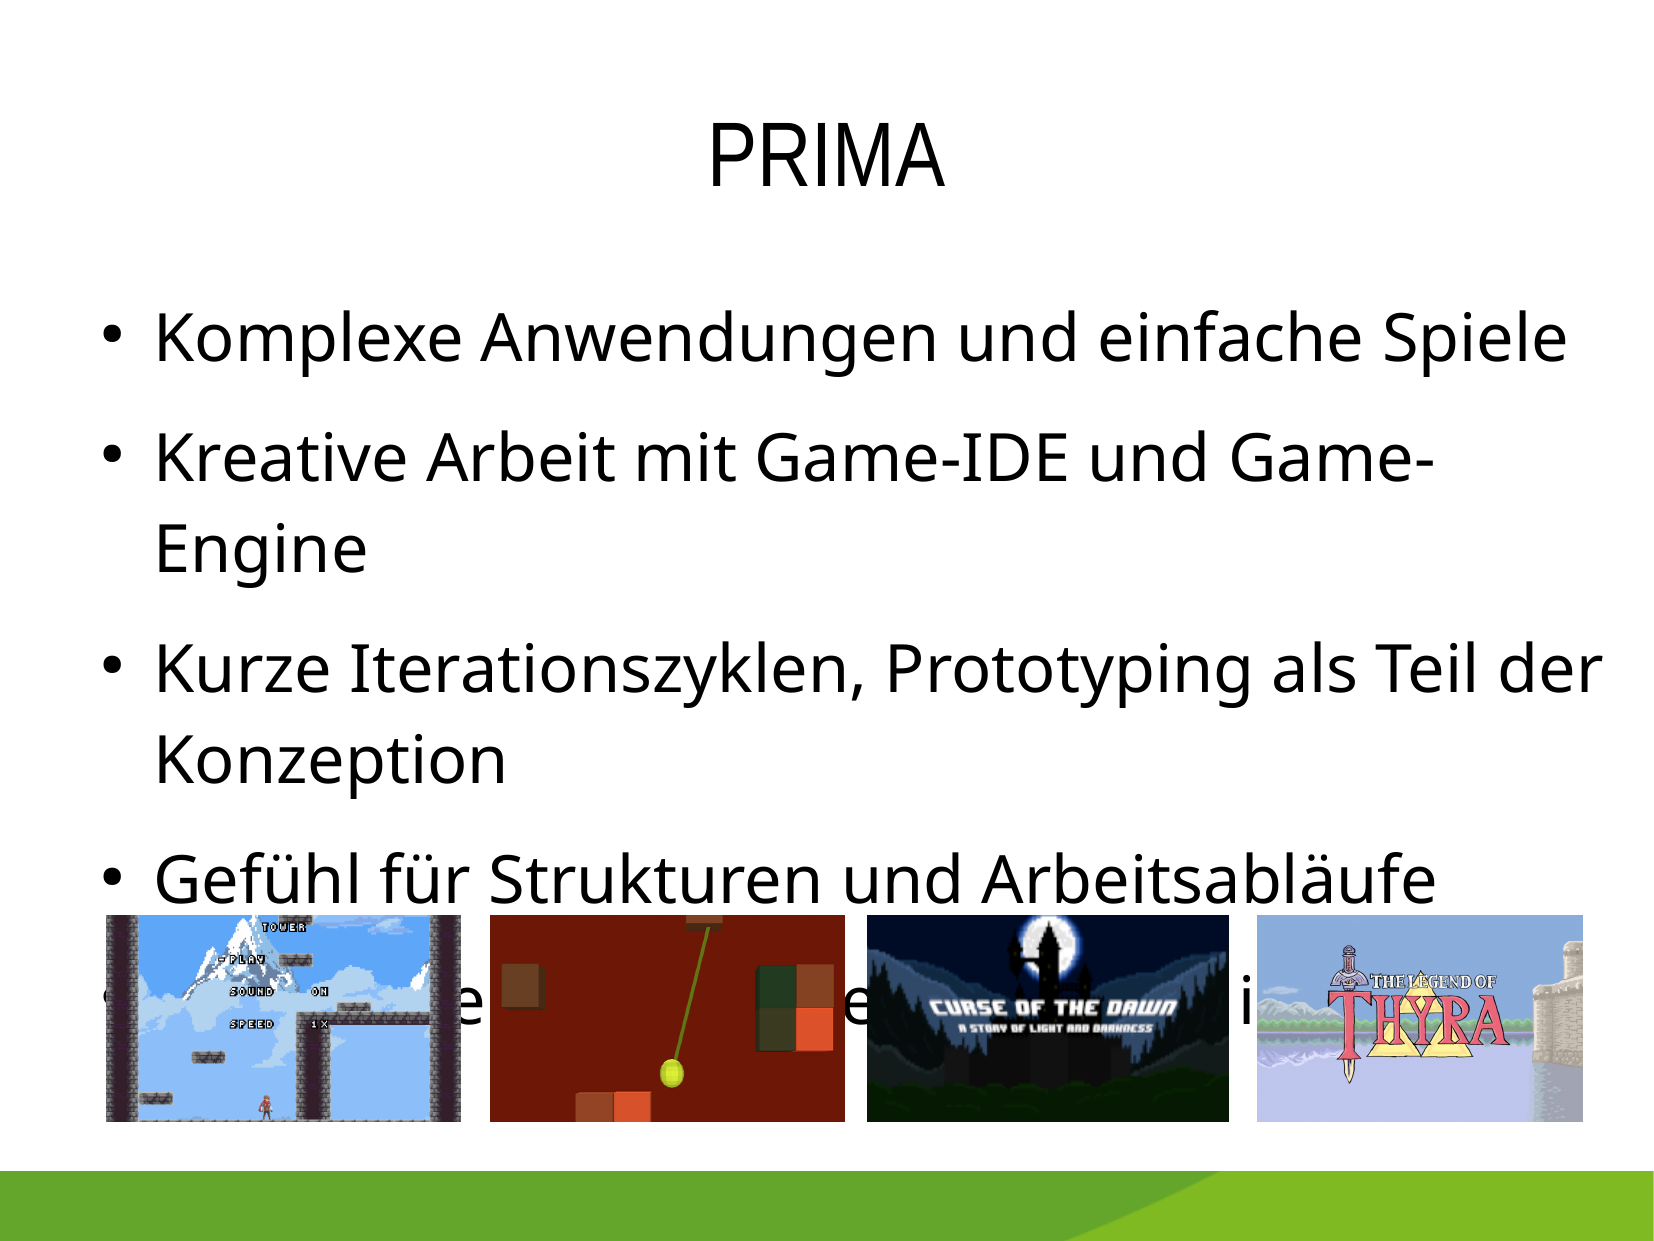

# PRIMA
Komplexe Anwendungen und einfache Spiele
Kreative Arbeit mit Game-IDE und Game-Engine
Kurze Iterationszyklen, Prototyping als Teil der Konzeption
Gefühl für Strukturen und Arbeitsabläufe
Grundlagen für Spieleentwicklung in 2D und 3D